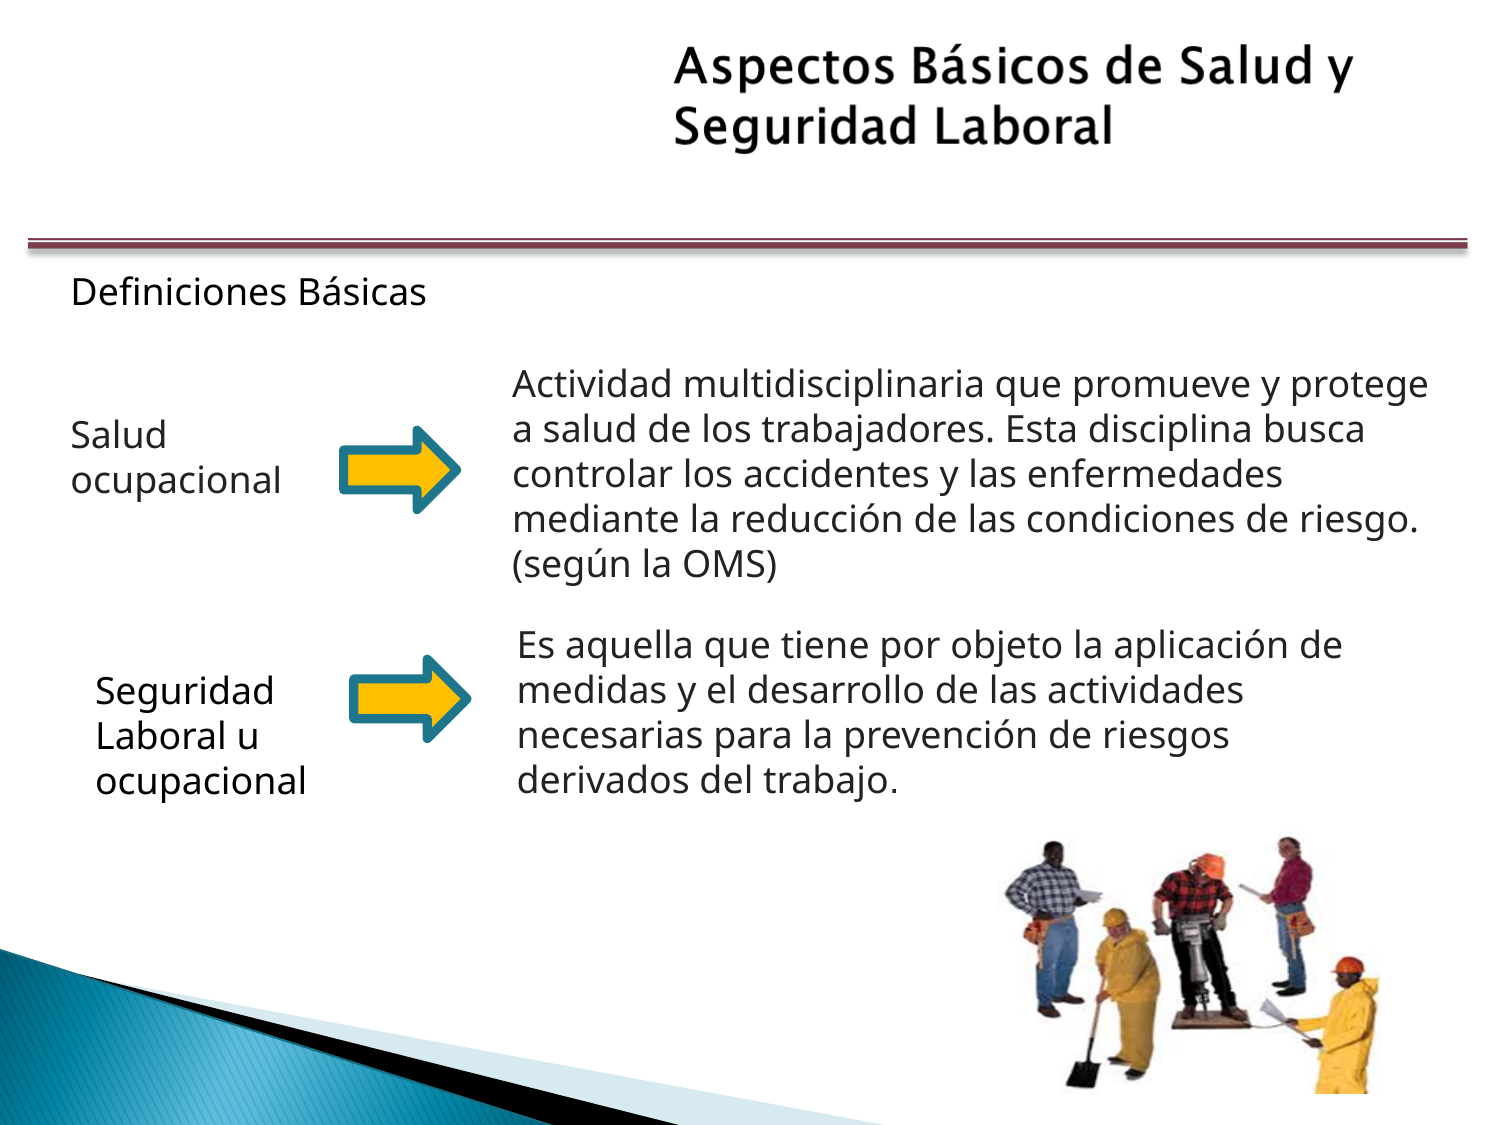

Definiciones Básicas
Actividad multidisciplinaria que promueve y protege a salud de los trabajadores. Esta disciplina busca controlar los accidentes y las enfermedades mediante la reducción de las condiciones de riesgo. (según la OMS)
Salud
ocupacional
Es aquella que tiene por objeto la aplicación de medidas y el desarrollo de las actividades necesarias para la prevención de riesgos derivados del trabajo.
Seguridad
Laboral u
ocupacional